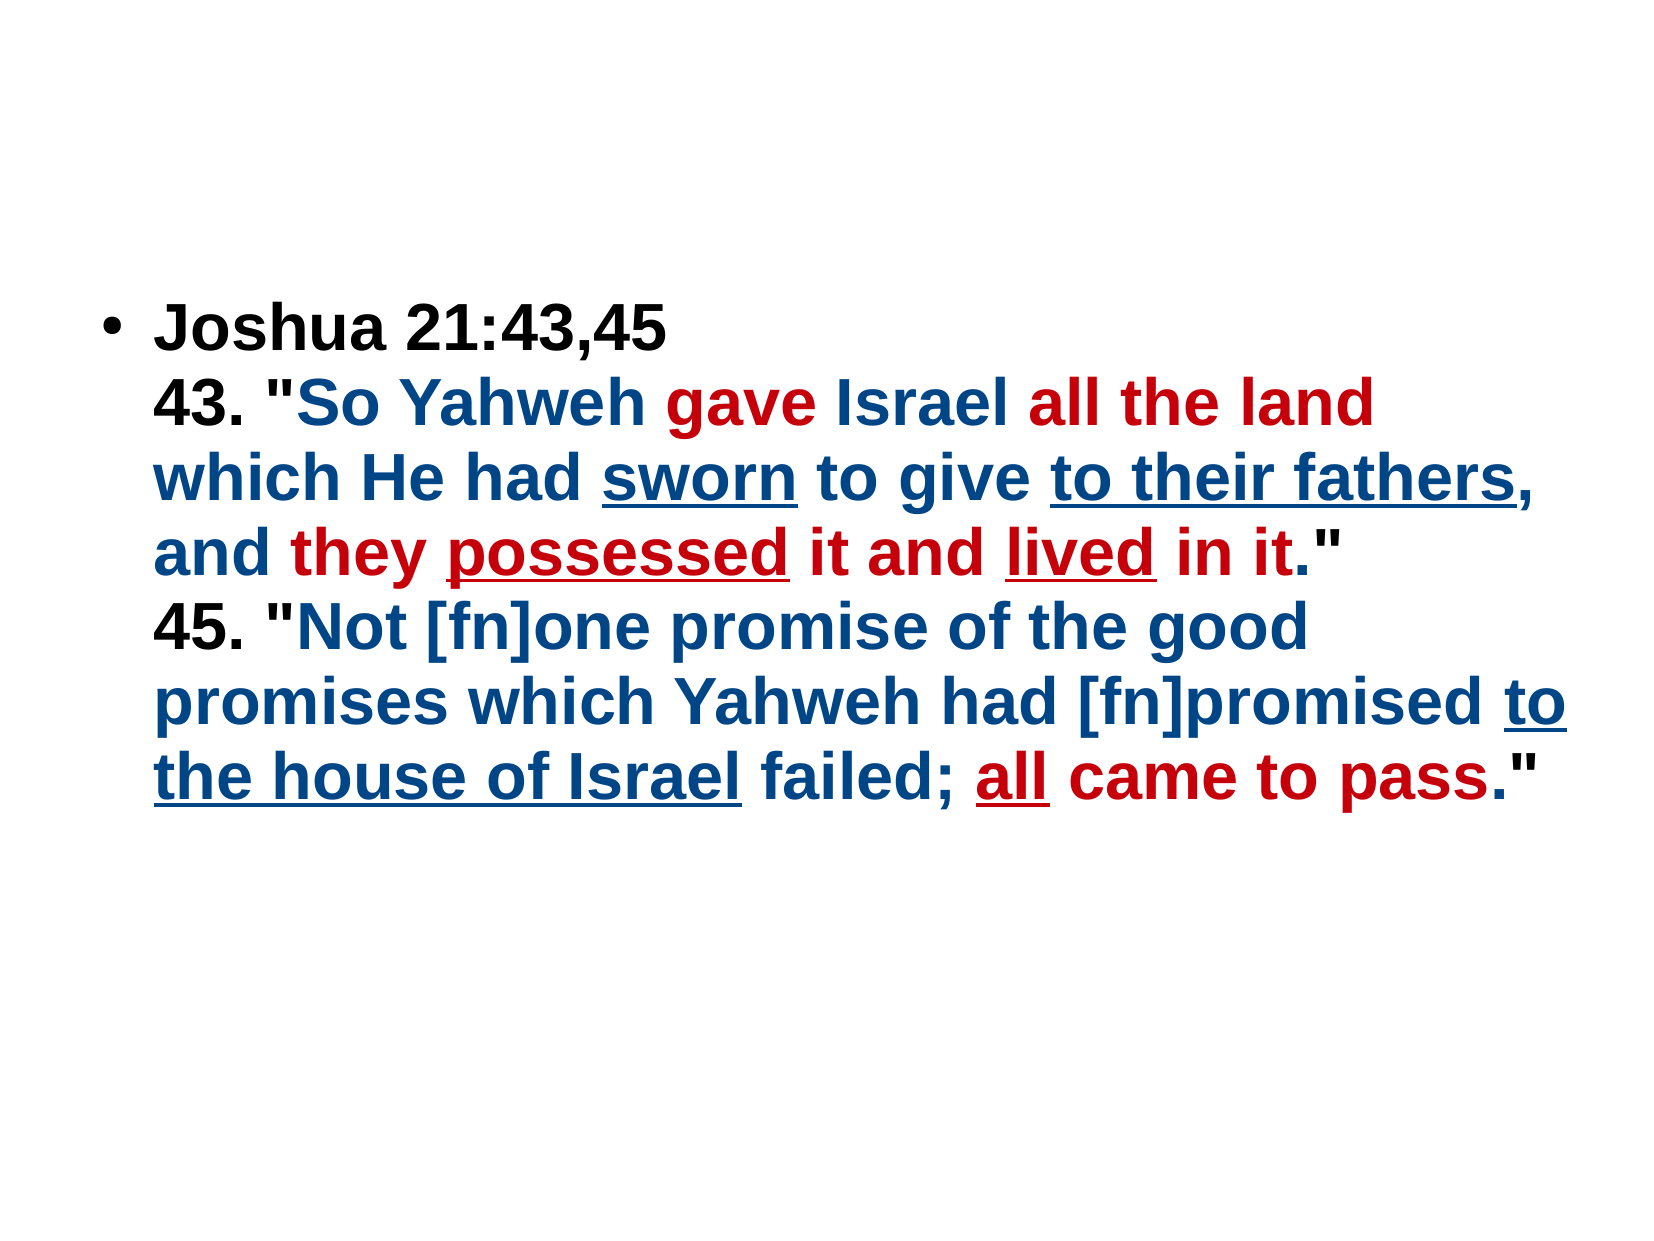

#
Joshua 21:43,45
43. "So Yahweh gave Israel all the land which He had sworn to give to their fathers, and they possessed it and lived in it."
45. "Not [fn]one promise of the good promises which Yahweh had [fn]promised to the house of Israel failed; all came to pass."